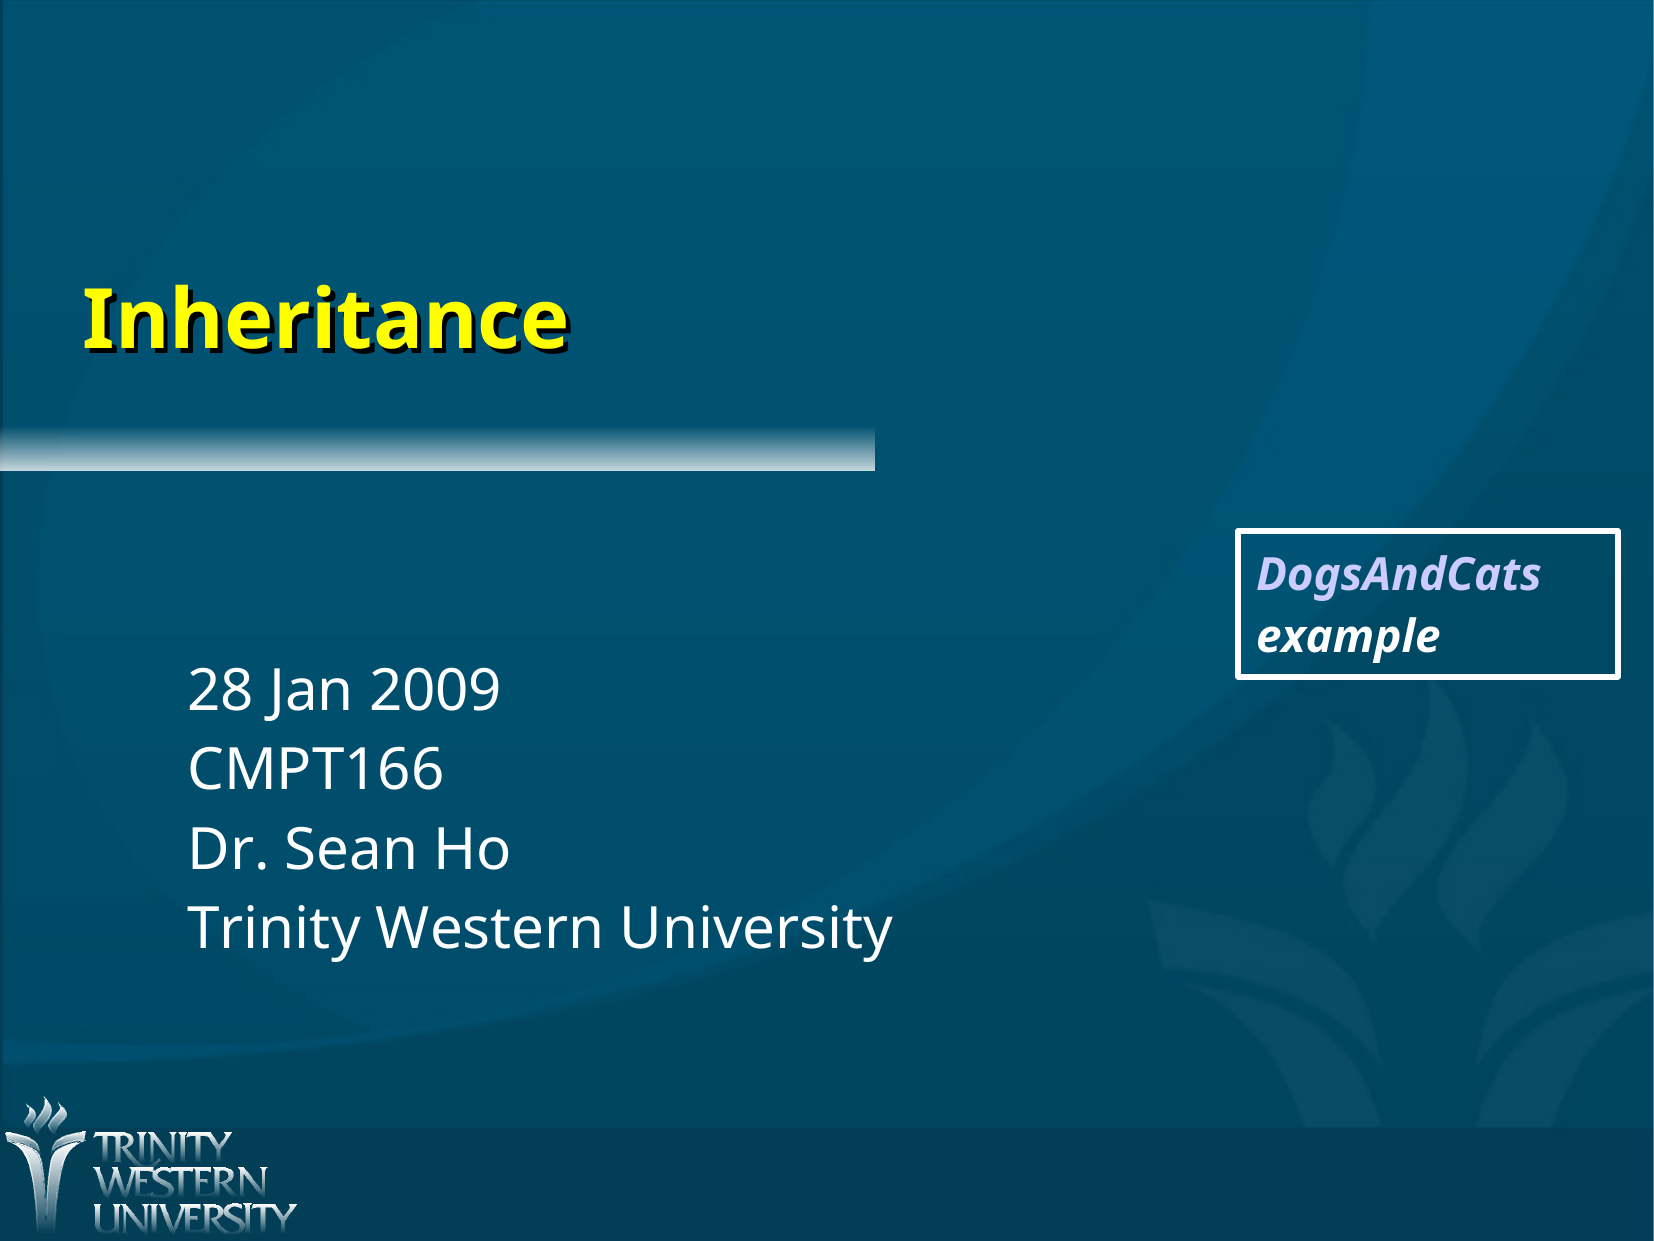

# Inheritance
28 Jan 2009
CMPT166
Dr. Sean Ho
Trinity Western University
DogsAndCats
example